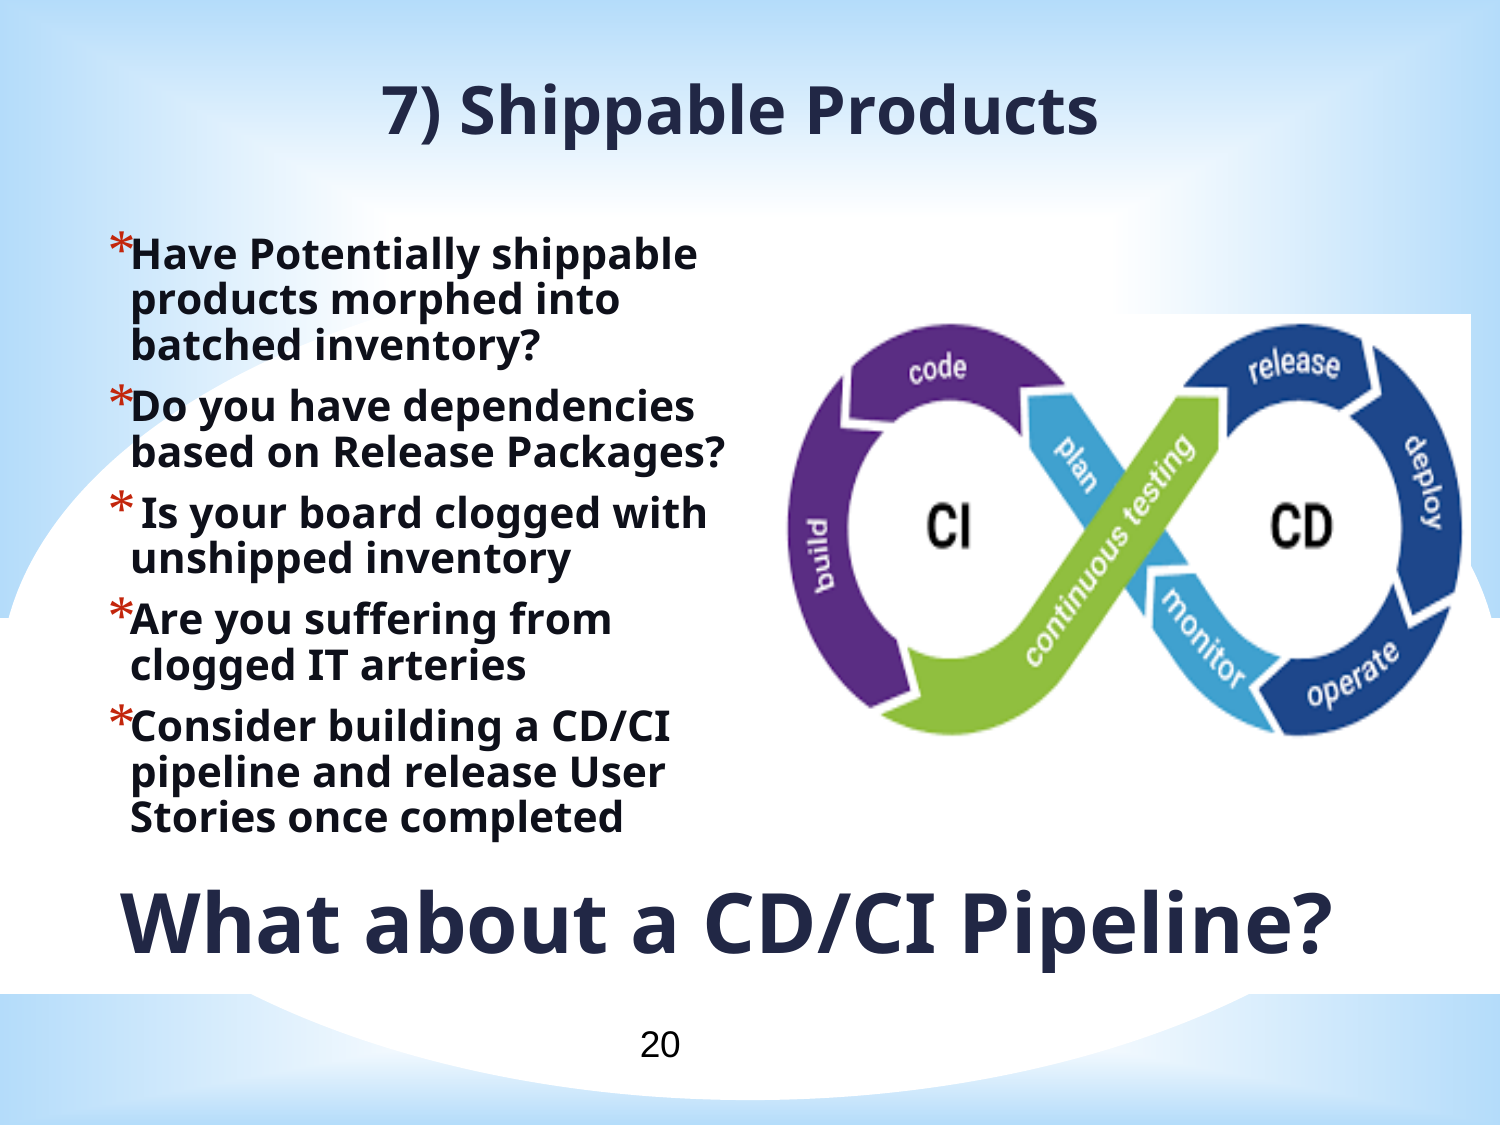

7) Shippable Products
Have Potentially shippable products morphed into batched inventory?
Do you have dependencies based on Release Packages?
 Is your board clogged with unshipped inventory
Are you suffering from clogged IT arteries
Consider building a CD/CI pipeline and release User Stories once completed
# What about a CD/CI Pipeline?